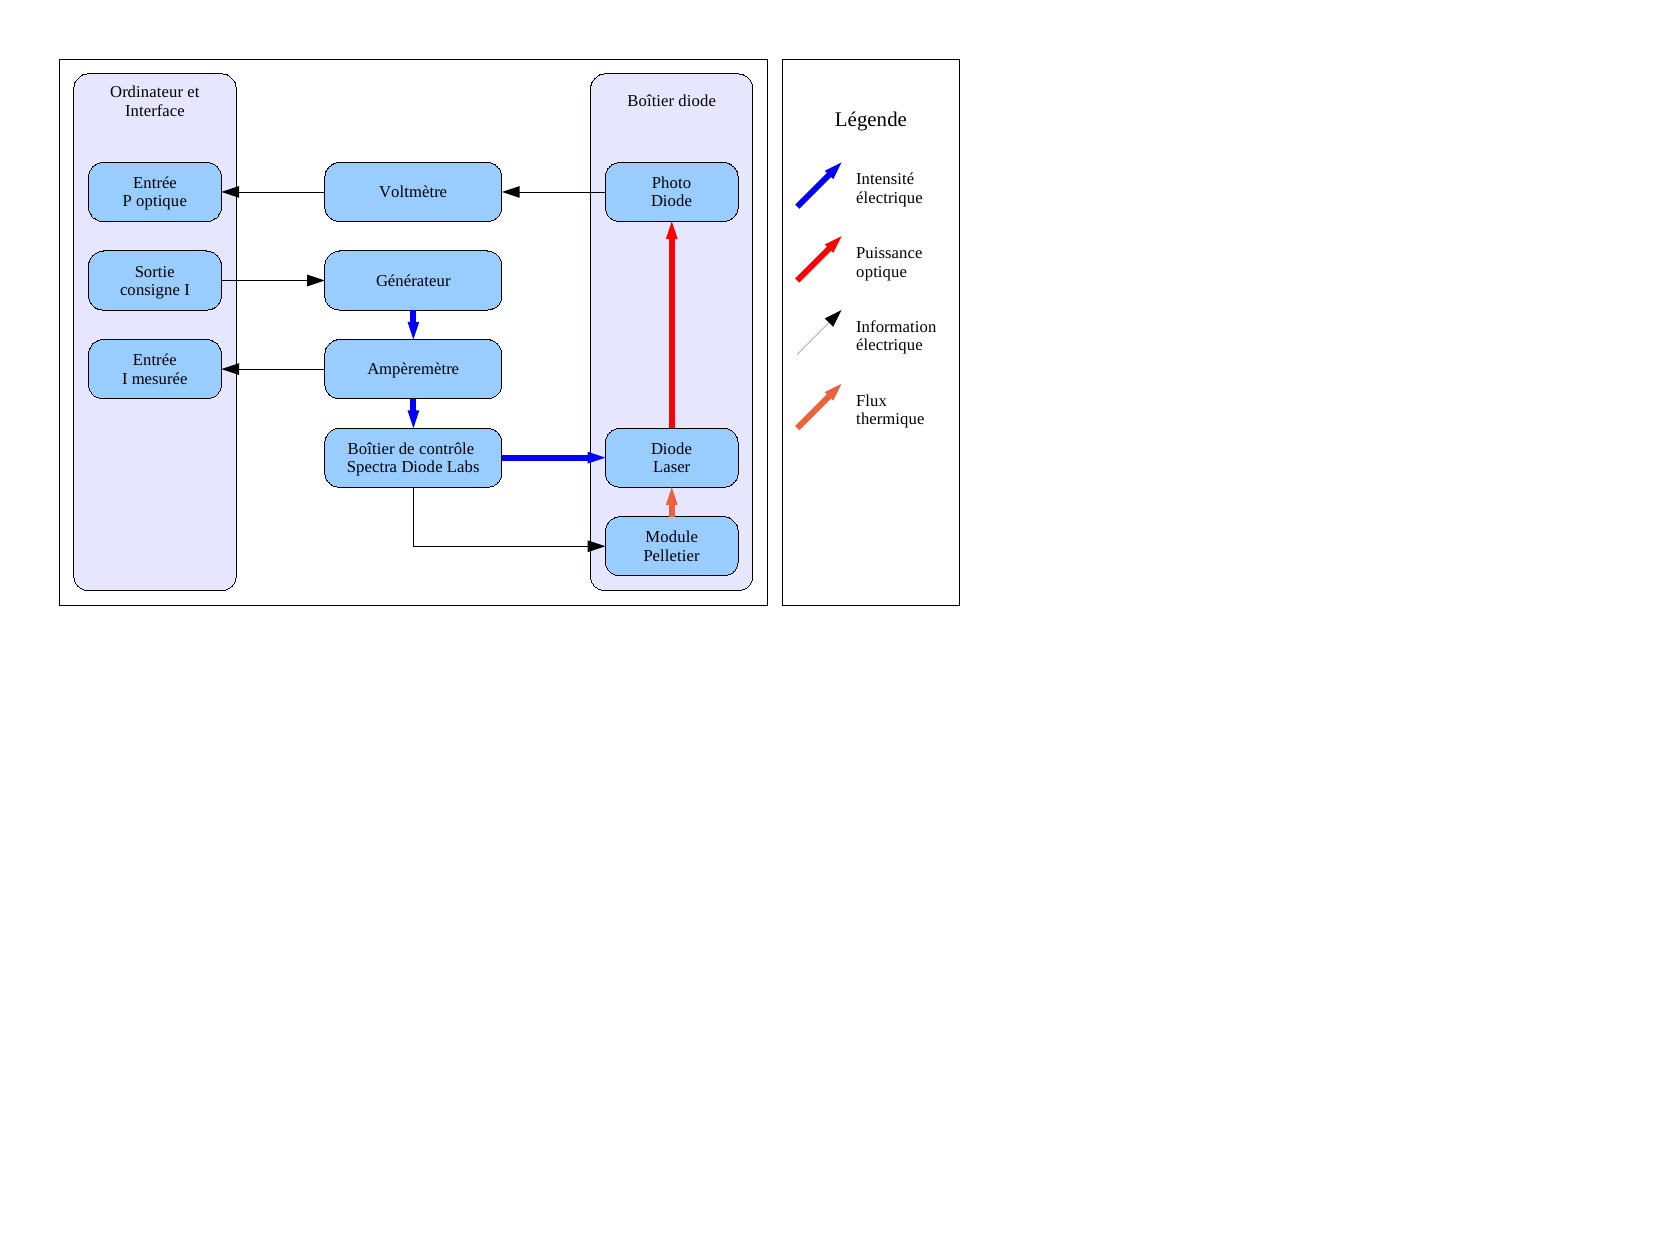

Légende
Ordinateur et
Interface
Boîtier diode
Entrée
P optique
Voltmètre
Photo
Diode
Intensité électrique
Puissance optique
Sortie
consigne I
Générateur
Information électrique
Entrée
I mesurée
Ampèremètre
Flux
thermique
Boîtier de contrôle
Spectra Diode Labs
Diode
Laser
Module
Pelletier